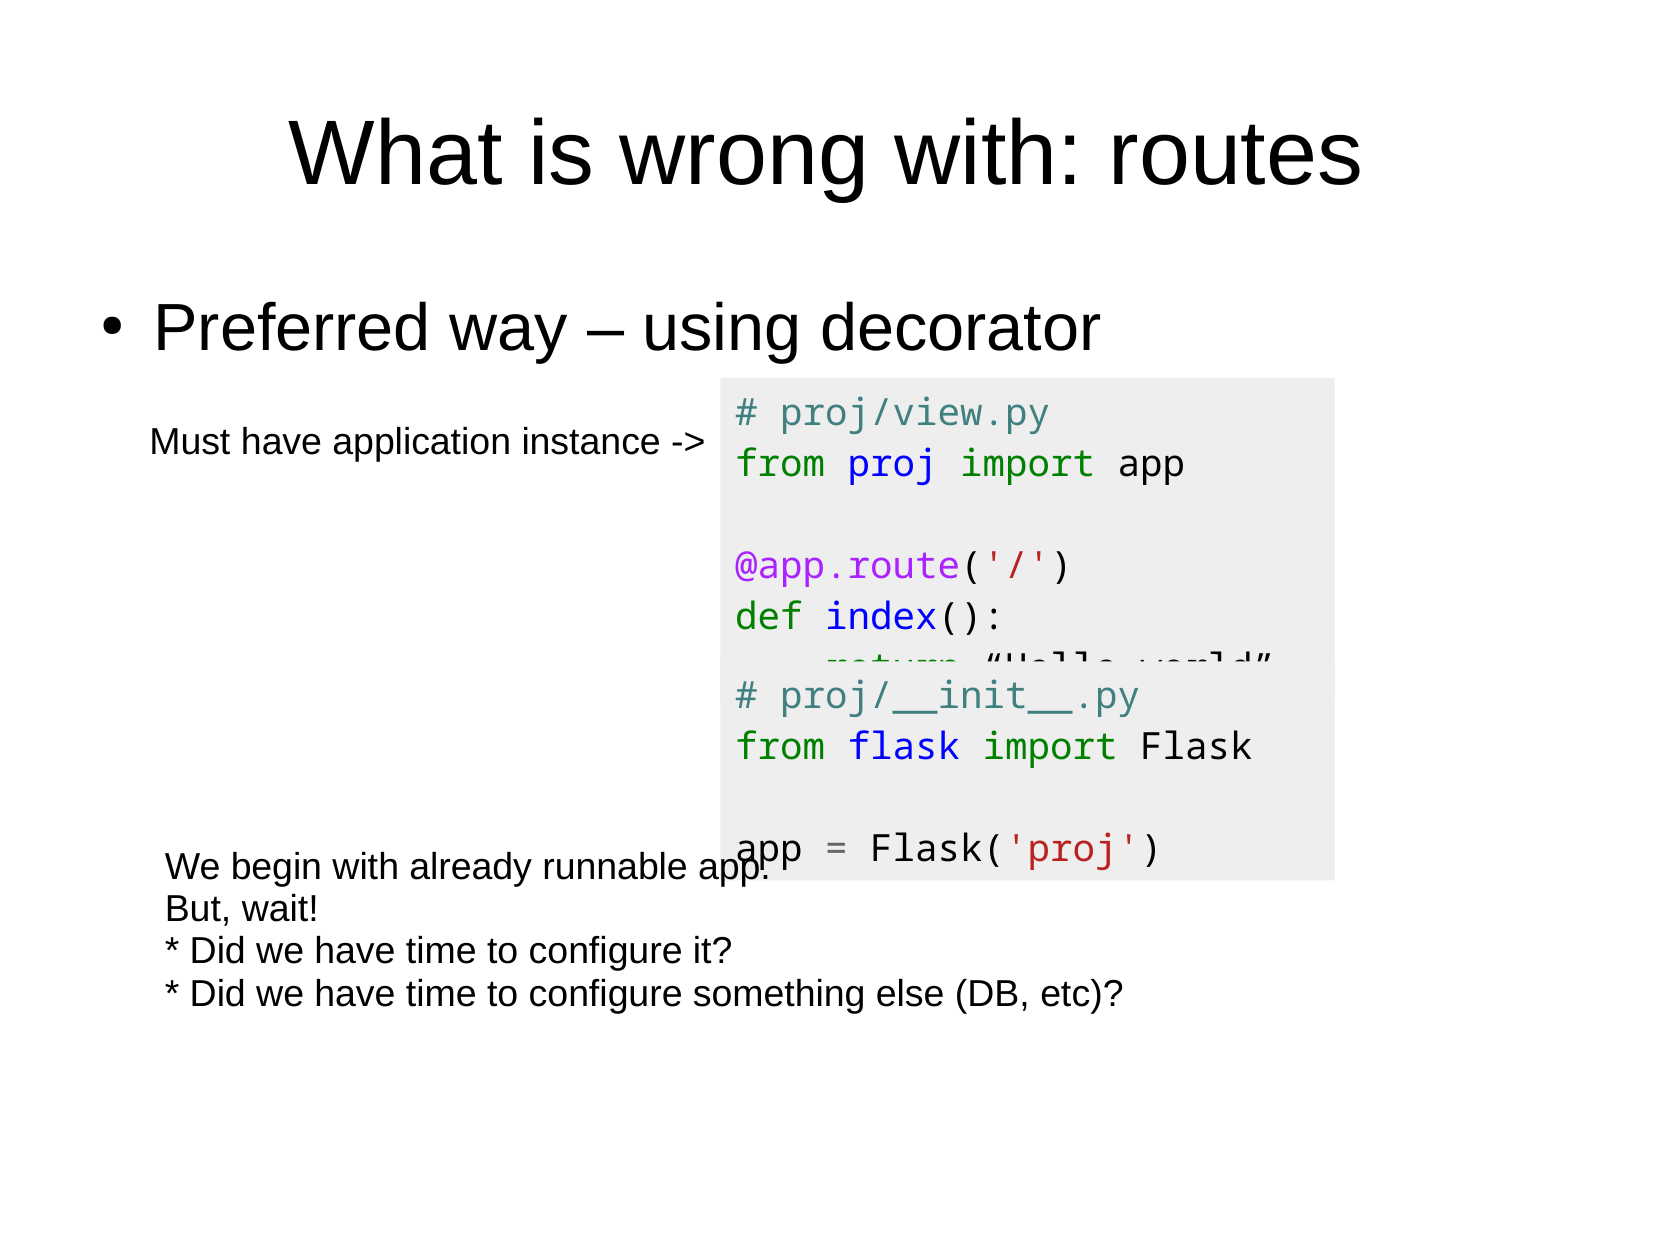

# What is wrong with: routes
Preferred way – using decorator
# proj/view.py
from proj import app
@app.route('/')
def index():
 return “Hello world”
Must have application instance ->
# proj/__init__.py
from flask import Flask
app = Flask('proj')
We begin with already runnable app.
But, wait!
* Did we have time to configure it?
* Did we have time to configure something else (DB, etc)?